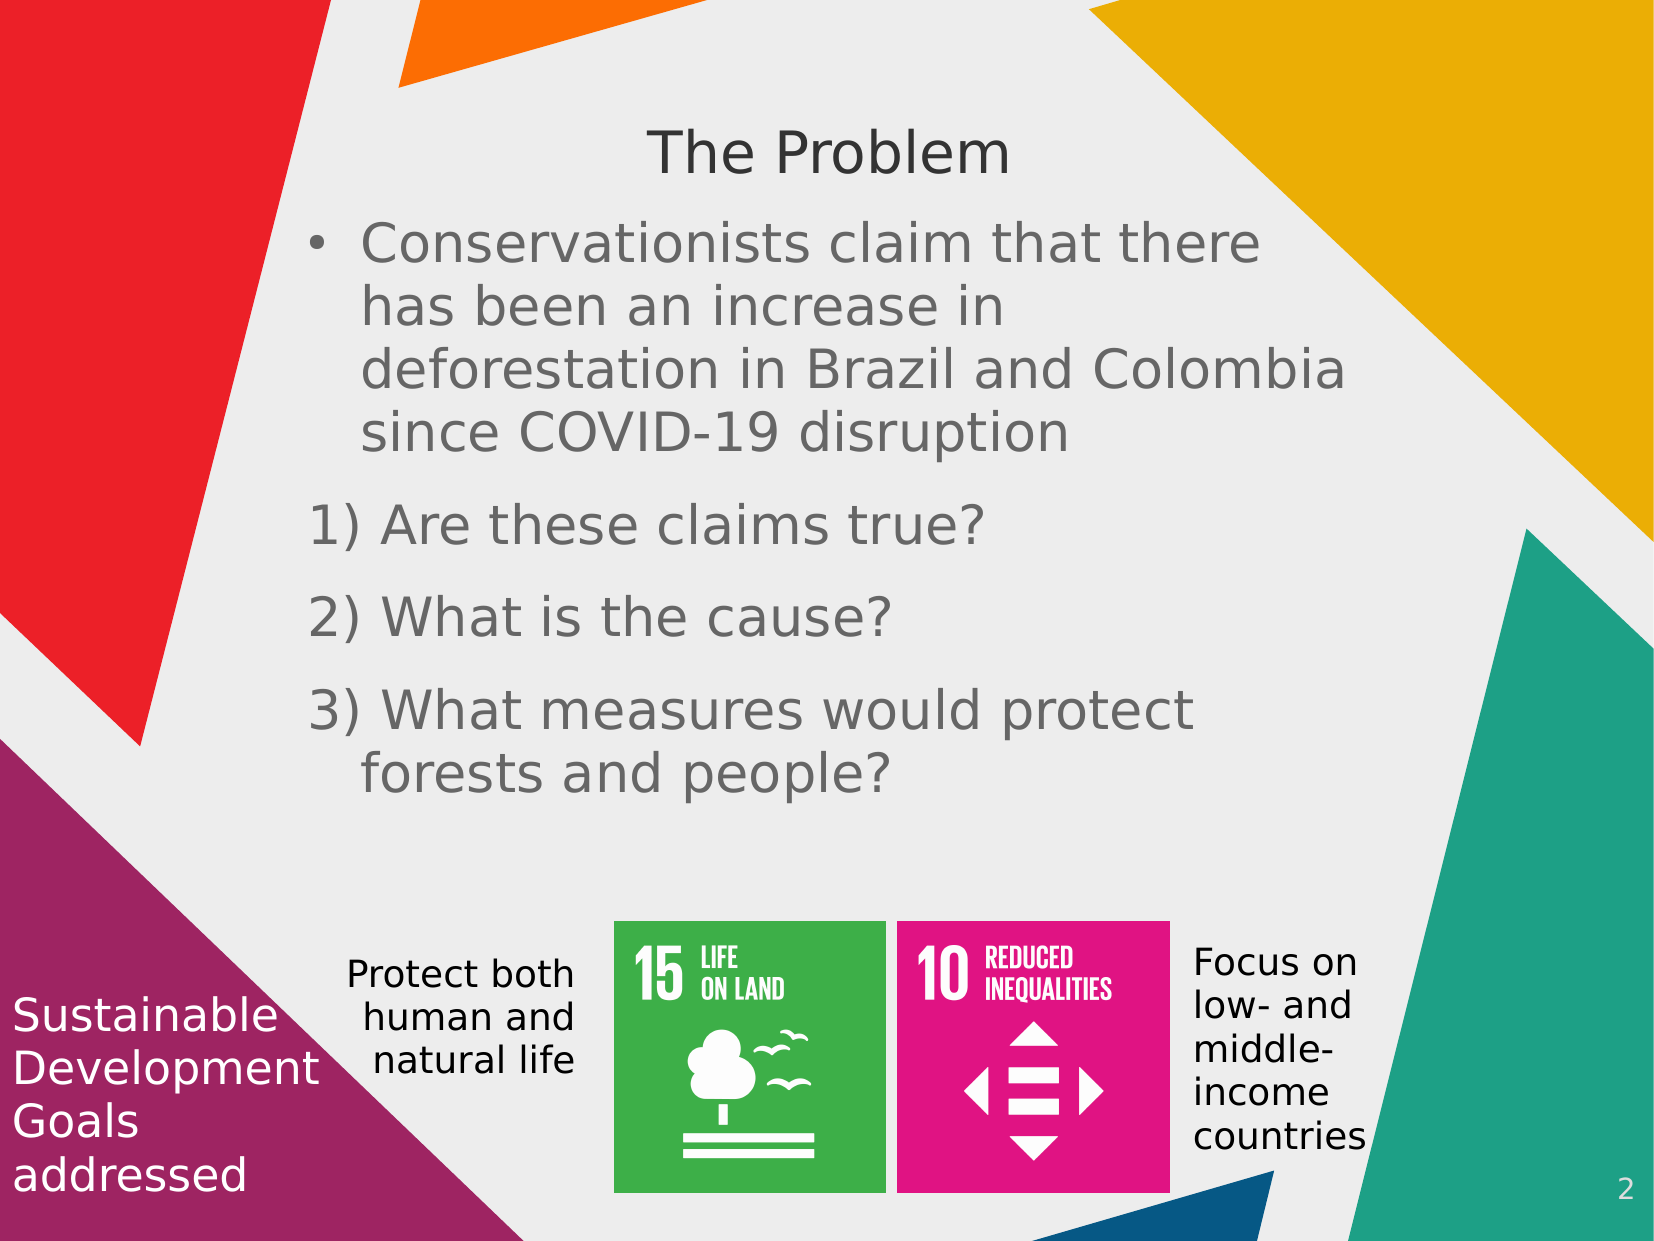

# The Problem
Conservationists claim that there has been an increase in deforestation in Brazil and Colombia since COVID-19 disruption
 Are these claims true?
 What is the cause?
 What measures would protect forests and people?
Focus on low- and middle-income countries
Sustainable Development Goals addressed
Protect both human and natural life
2